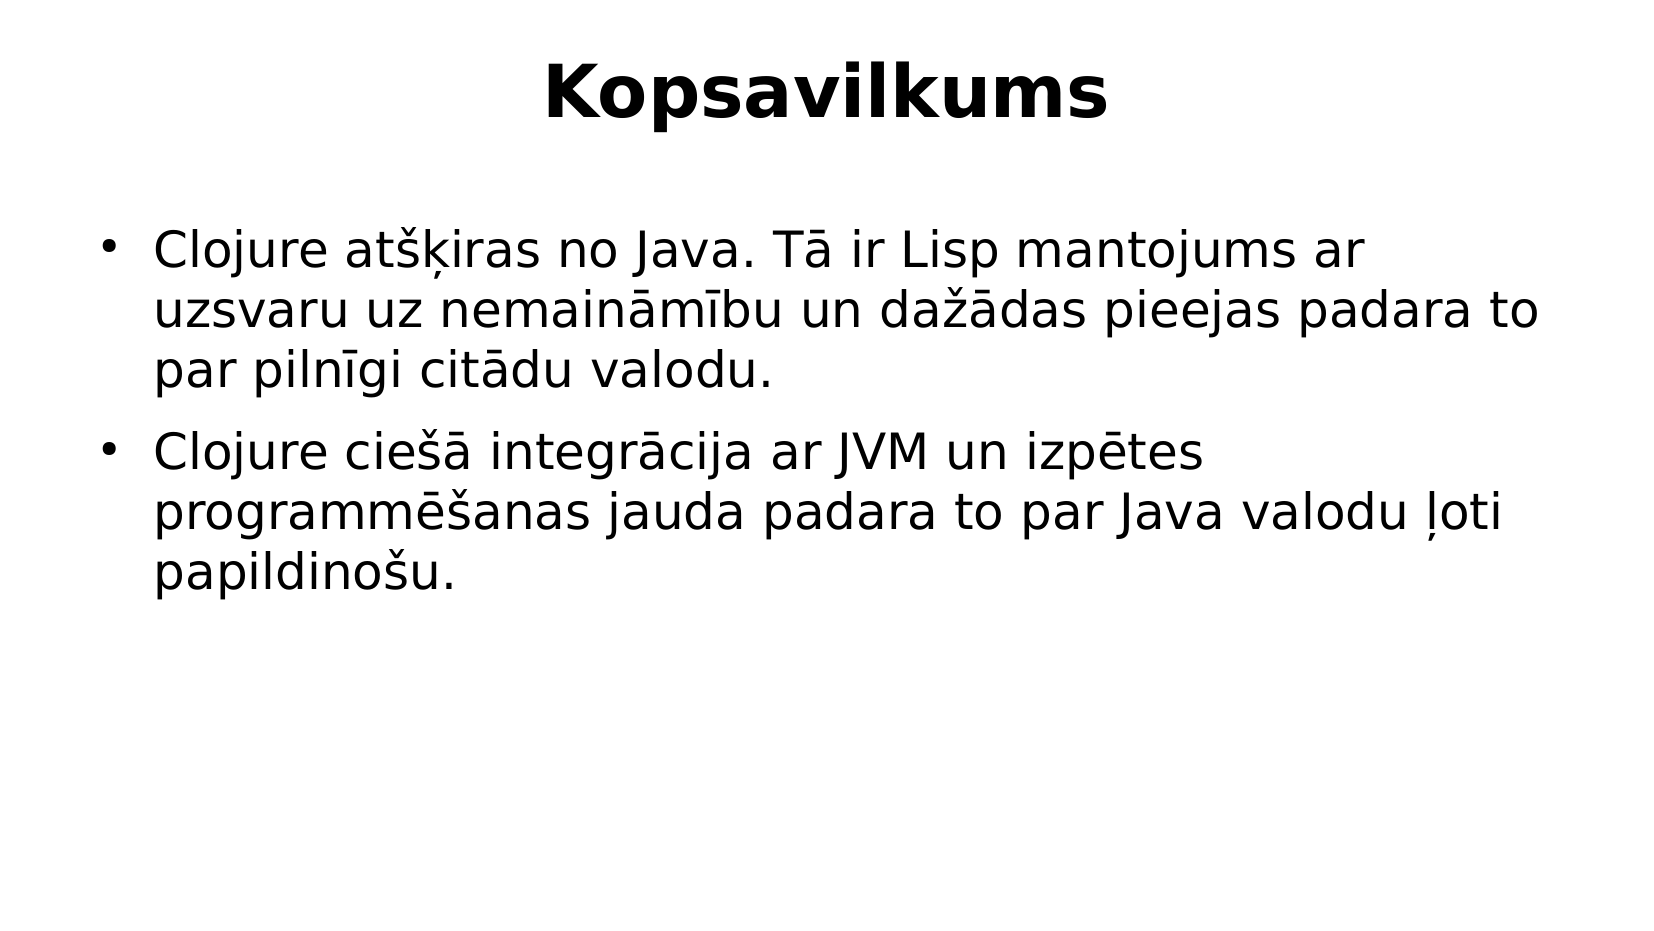

# Kopsavilkums
Clojure atšķiras no Java. Tā ir Lisp mantojums ar uzsvaru uz nemaināmību un dažādas pieejas padara to par pilnīgi citādu valodu.
Clojure ciešā integrācija ar JVM un izpētes programmēšanas jauda padara to par Java valodu ļoti papildinošu.